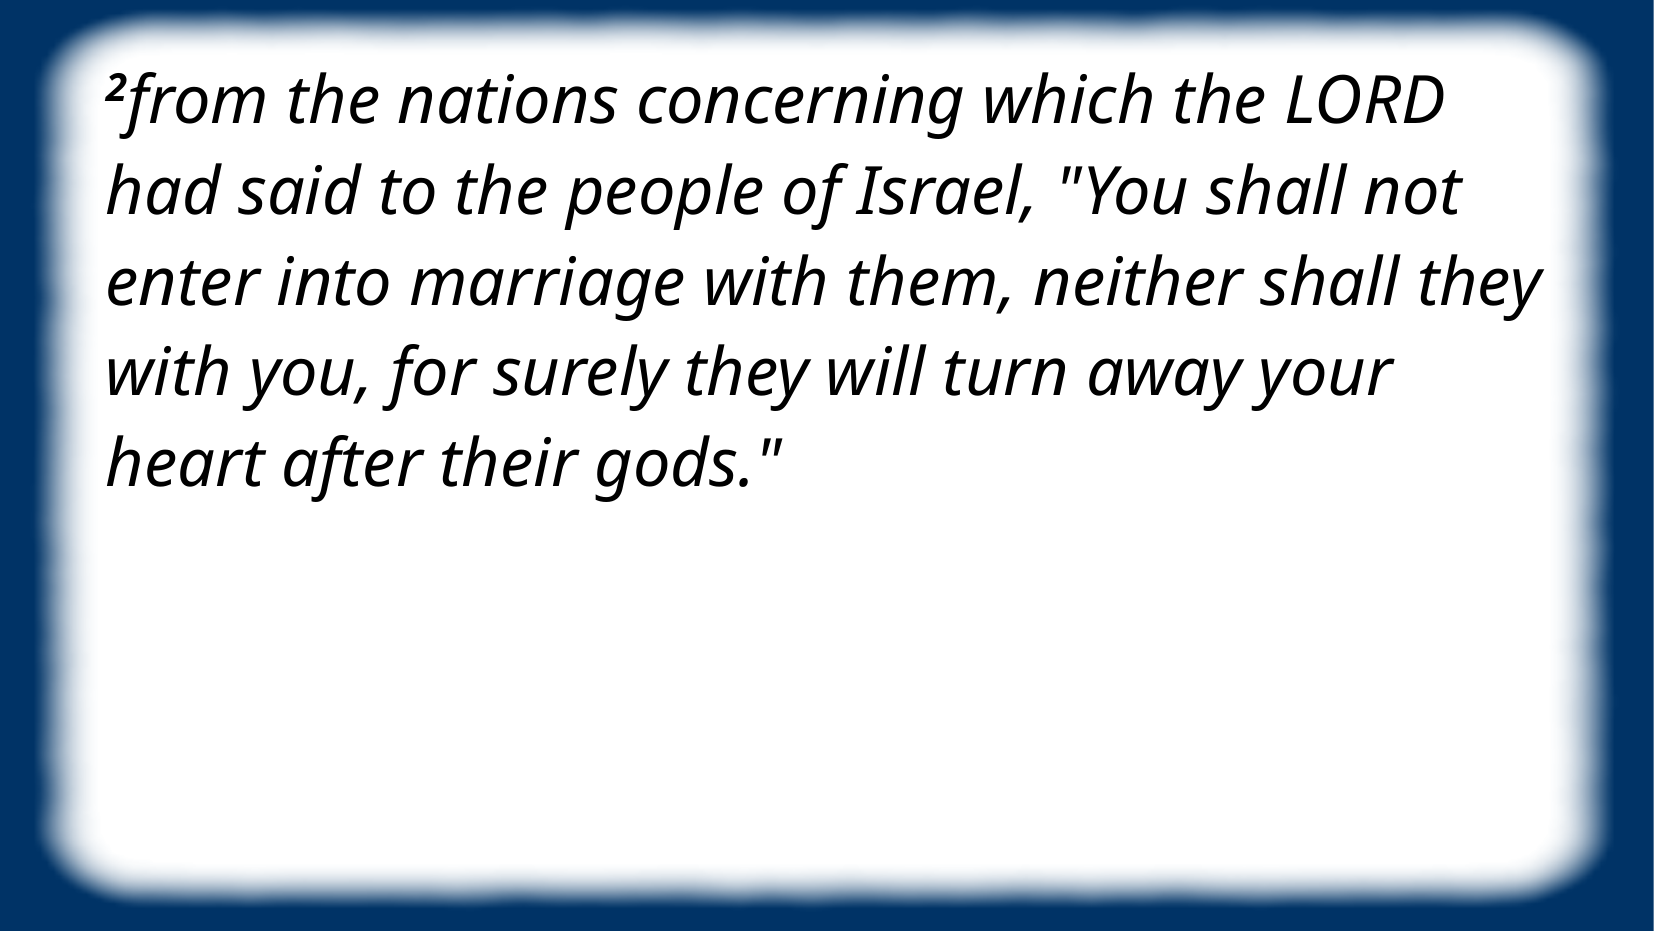

2from the nations concerning which the LORD had said to the people of Israel, "You shall not enter into marriage with them, neither shall they with you, for surely they will turn away your heart after their gods."